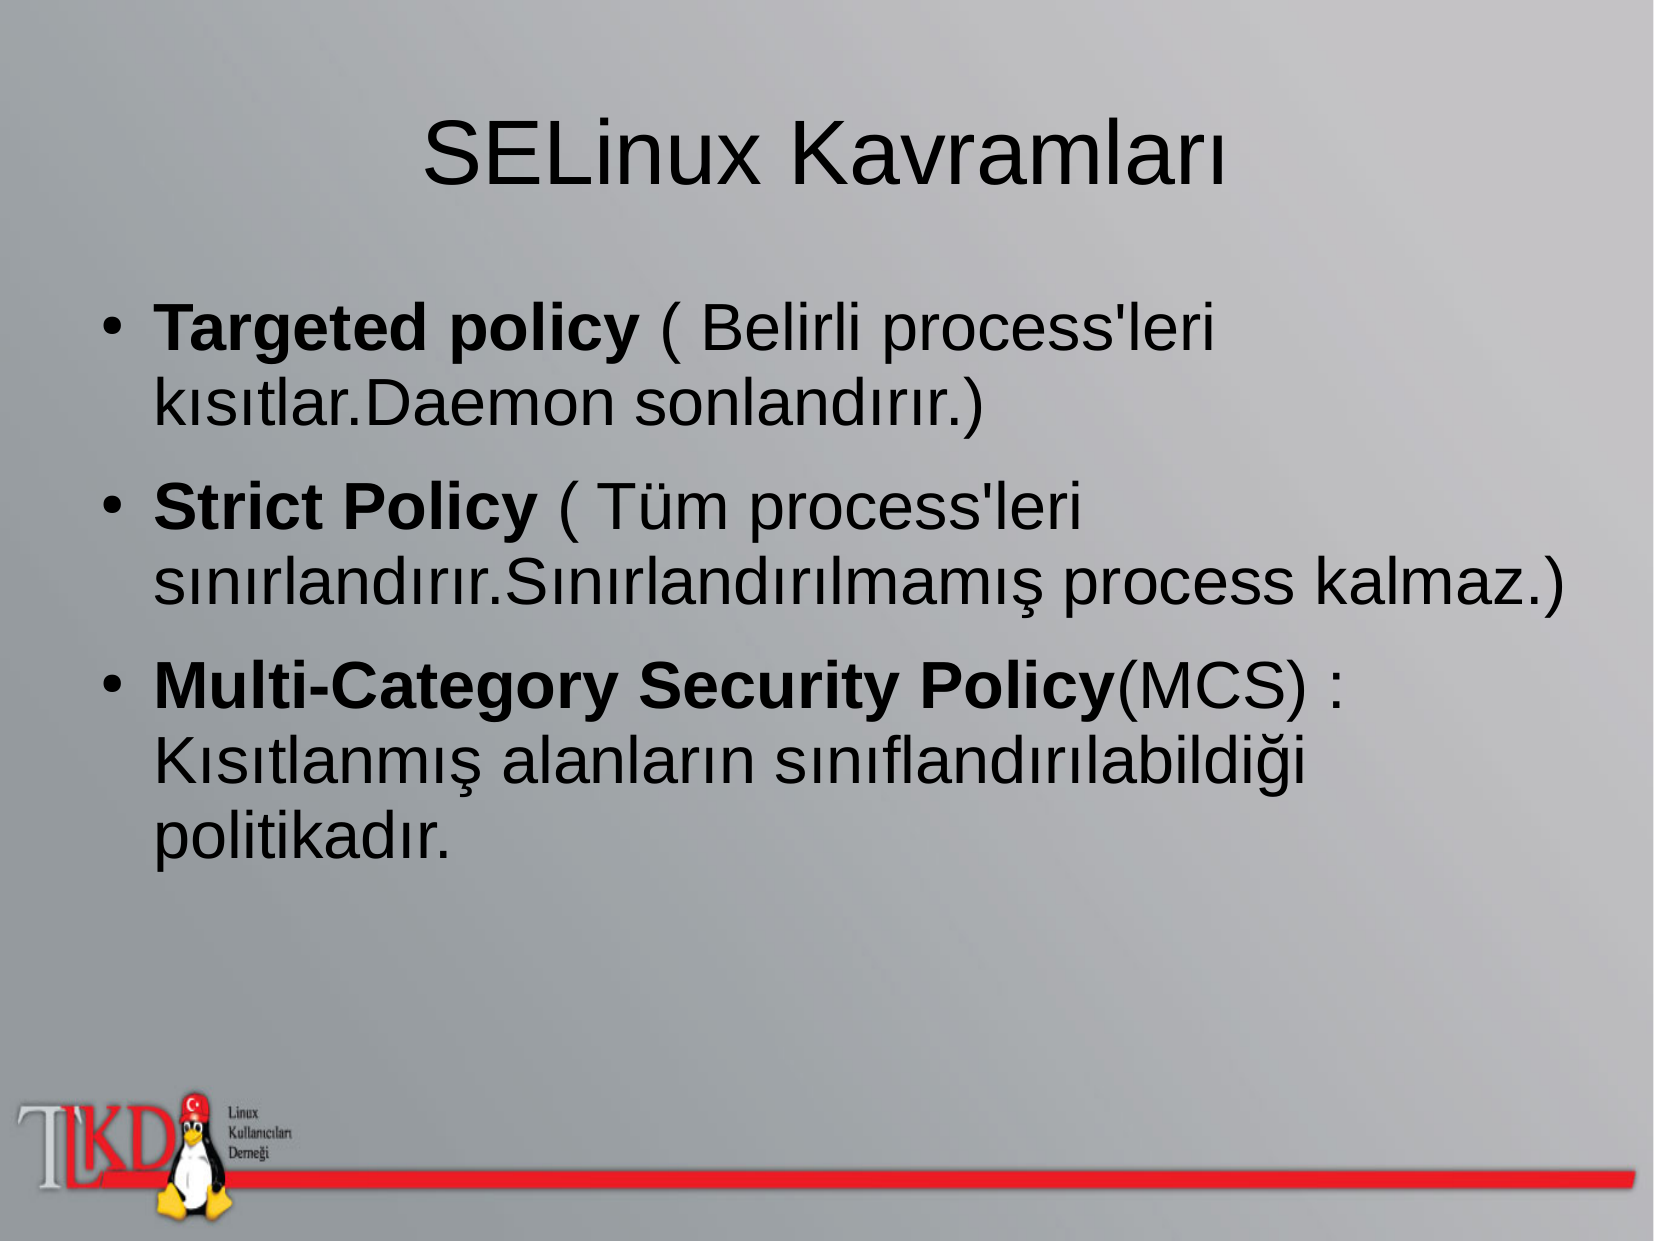

# SELinux Kavramları
Targeted policy ( Belirli process'leri kısıtlar.Daemon sonlandırır.)
Strict Policy ( Tüm process'leri sınırlandırır.Sınırlandırılmamış process kalmaz.)
Multi-Category Security Policy(MCS) : Kısıtlanmış alanların sınıflandırılabildiği politikadır.